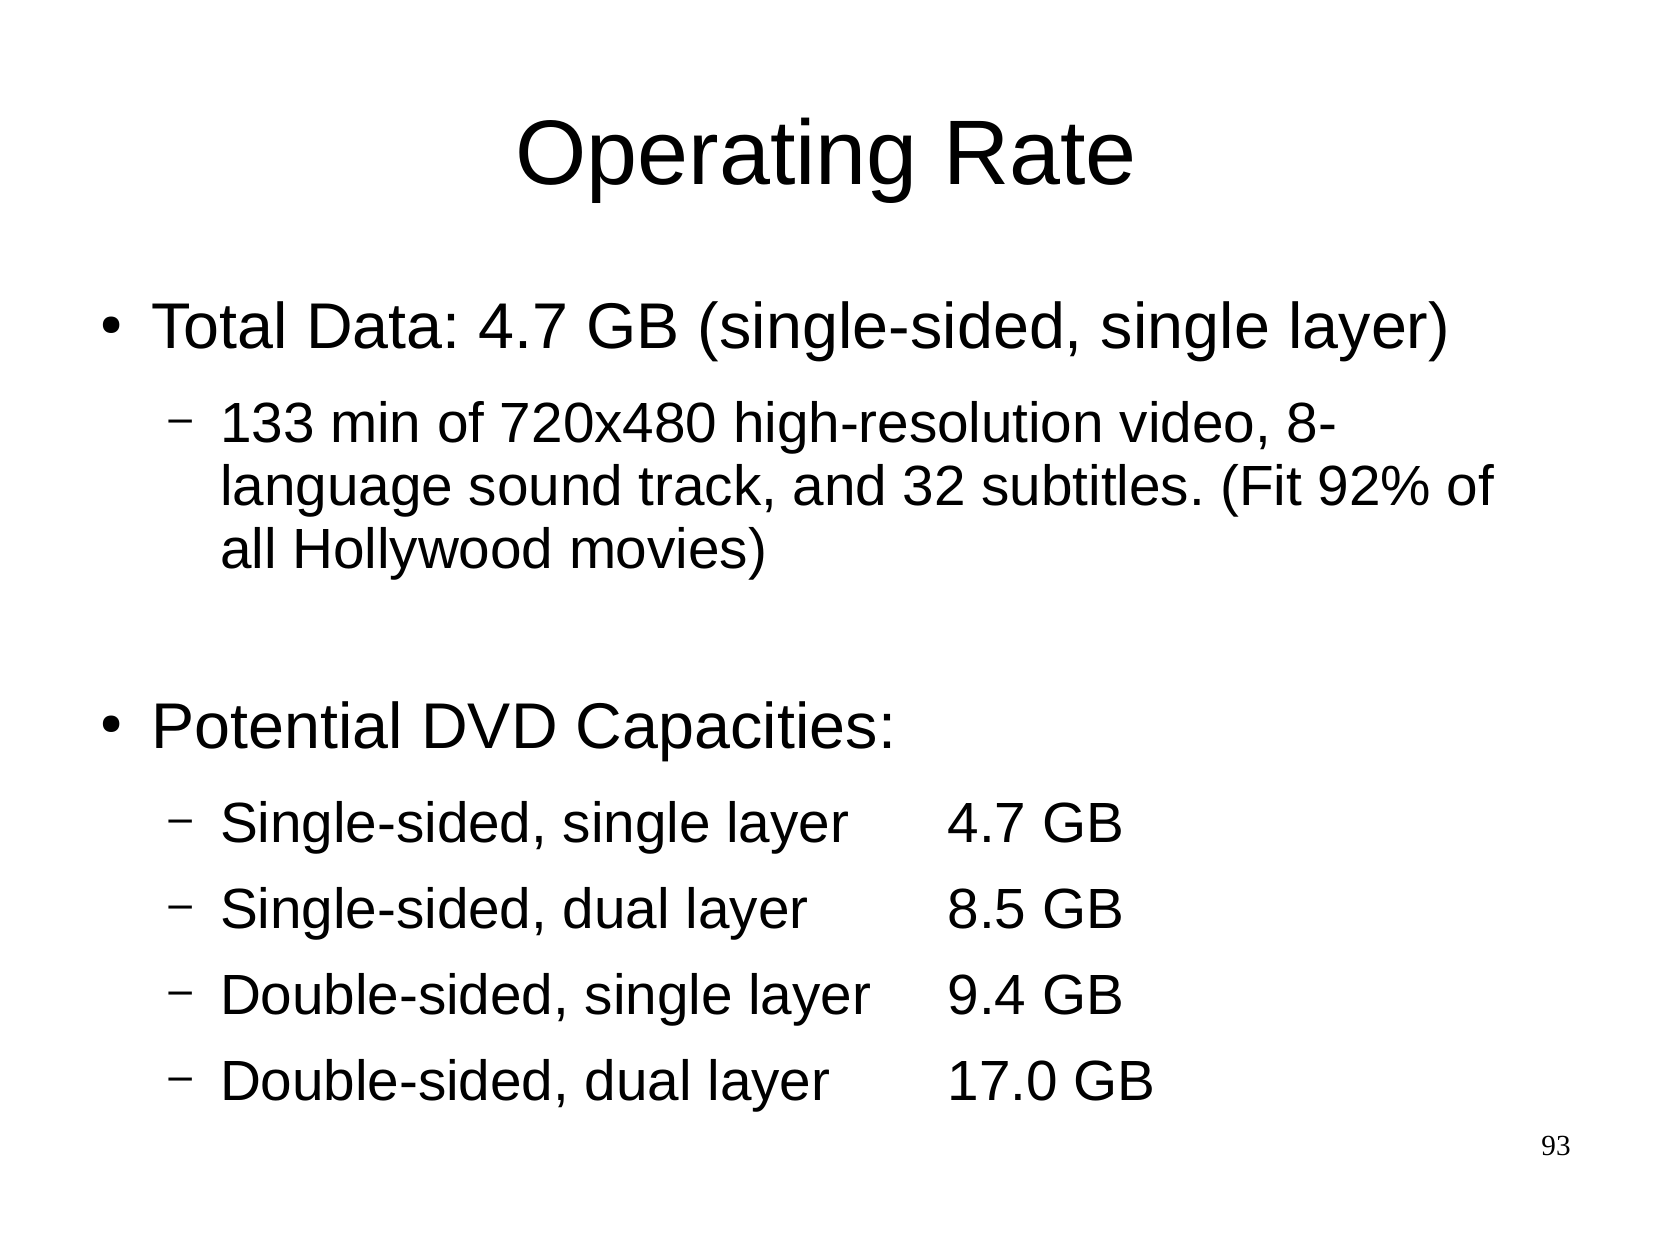

# Operating Rate
Total Data: 4.7 GB (single-sided, single layer)
133 min of 720x480 high-resolution video, 8-language sound track, and 32 subtitles. (Fit 92% of all Hollywood movies)
Potential DVD Capacities:
Single-sided, single layer			 	4.7 GB
Single-sided, dual layer	 	8.5 GB
Double-sided, single layer		 	9.4 GB
Double-sided, dual layer	 	17.0 GB
93